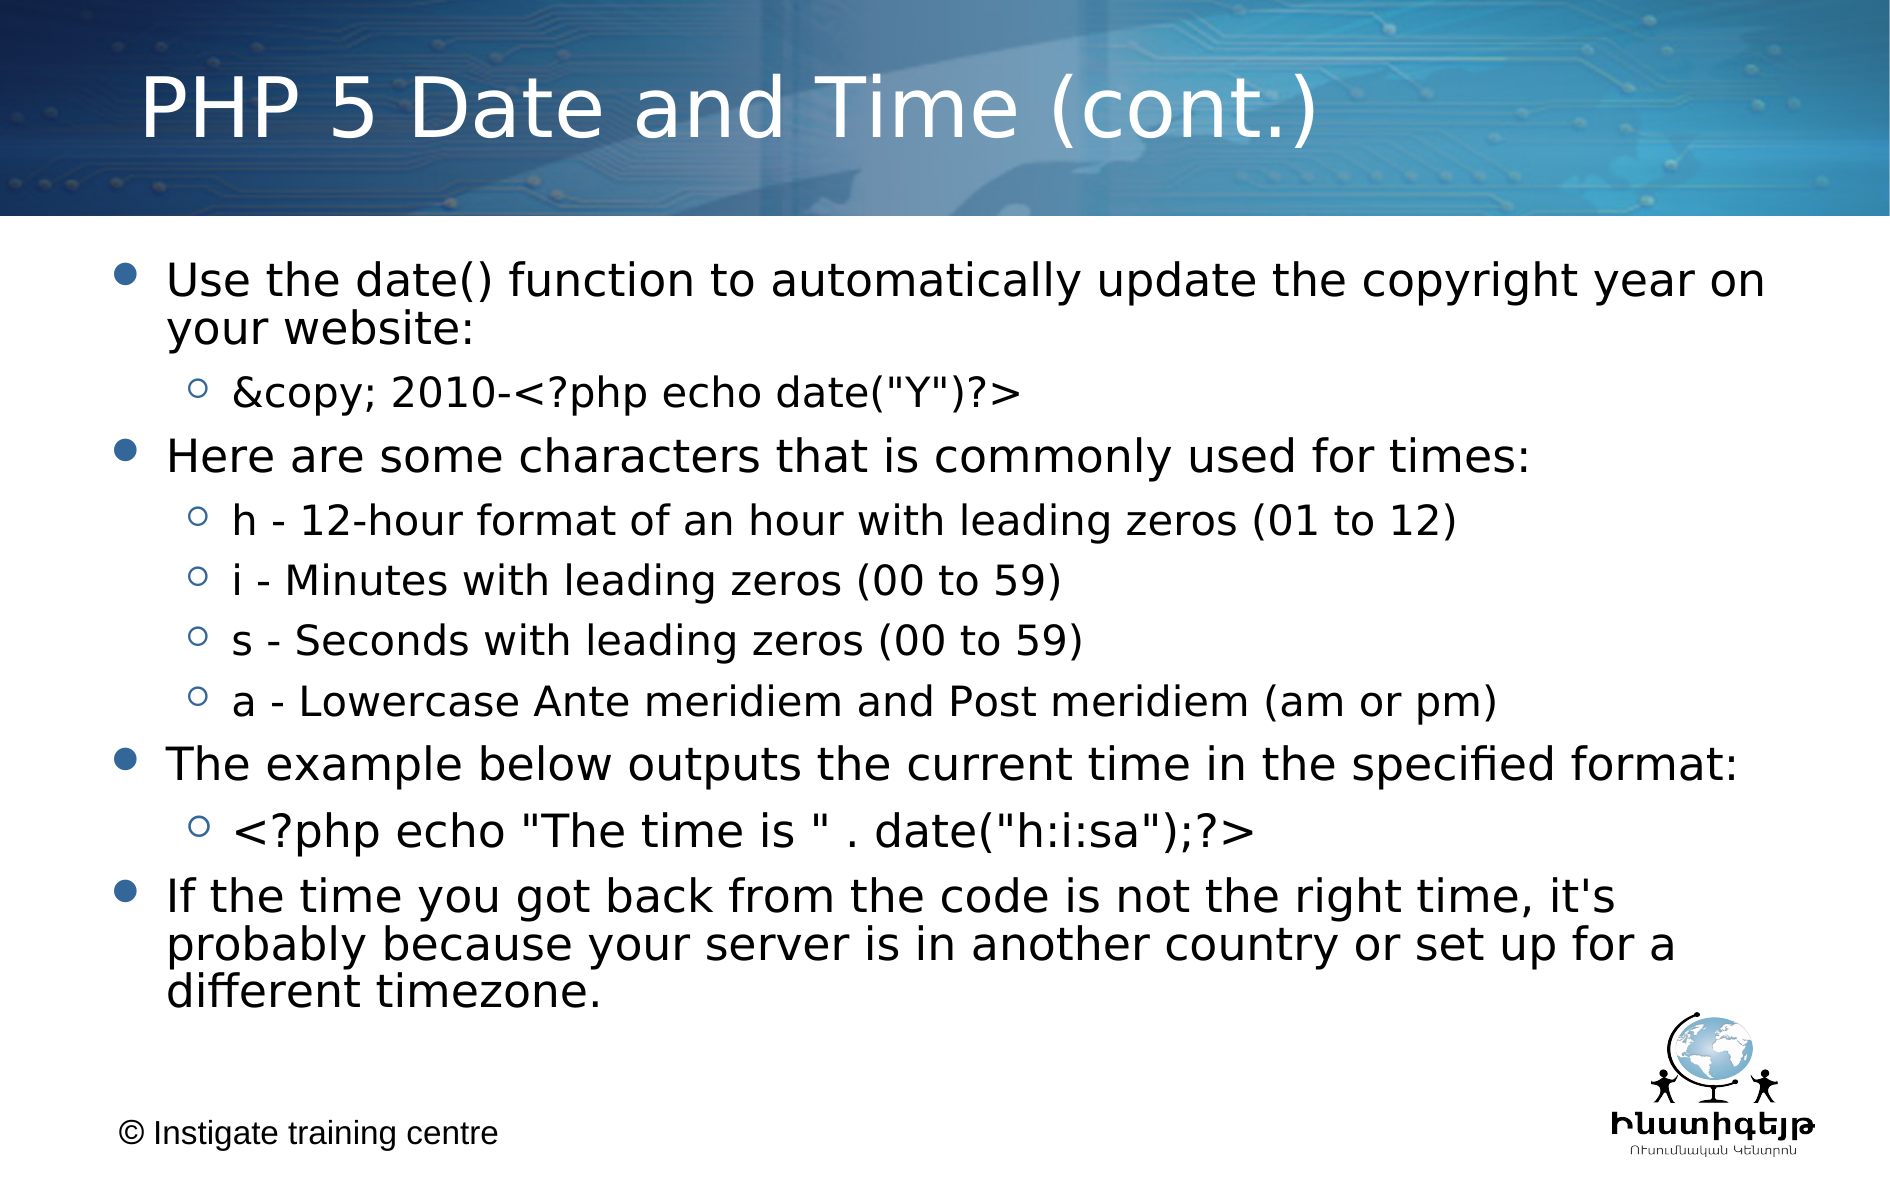

PHP 5 Date and Time (cont.)
# Use the date() function to automatically update the copyright year on your website:
&copy; 2010-<?php echo date("Y")?>
Here are some characters that is commonly used for times:
h - 12-hour format of an hour with leading zeros (01 to 12)
i - Minutes with leading zeros (00 to 59)
s - Seconds with leading zeros (00 to 59)
a - Lowercase Ante meridiem and Post meridiem (am or pm)
The example below outputs the current time in the specified format:
<?php echo "The time is " . date("h:i:sa");?>
If the time you got back from the code is not the right time, it's probably because your server is in another country or set up for a different timezone.